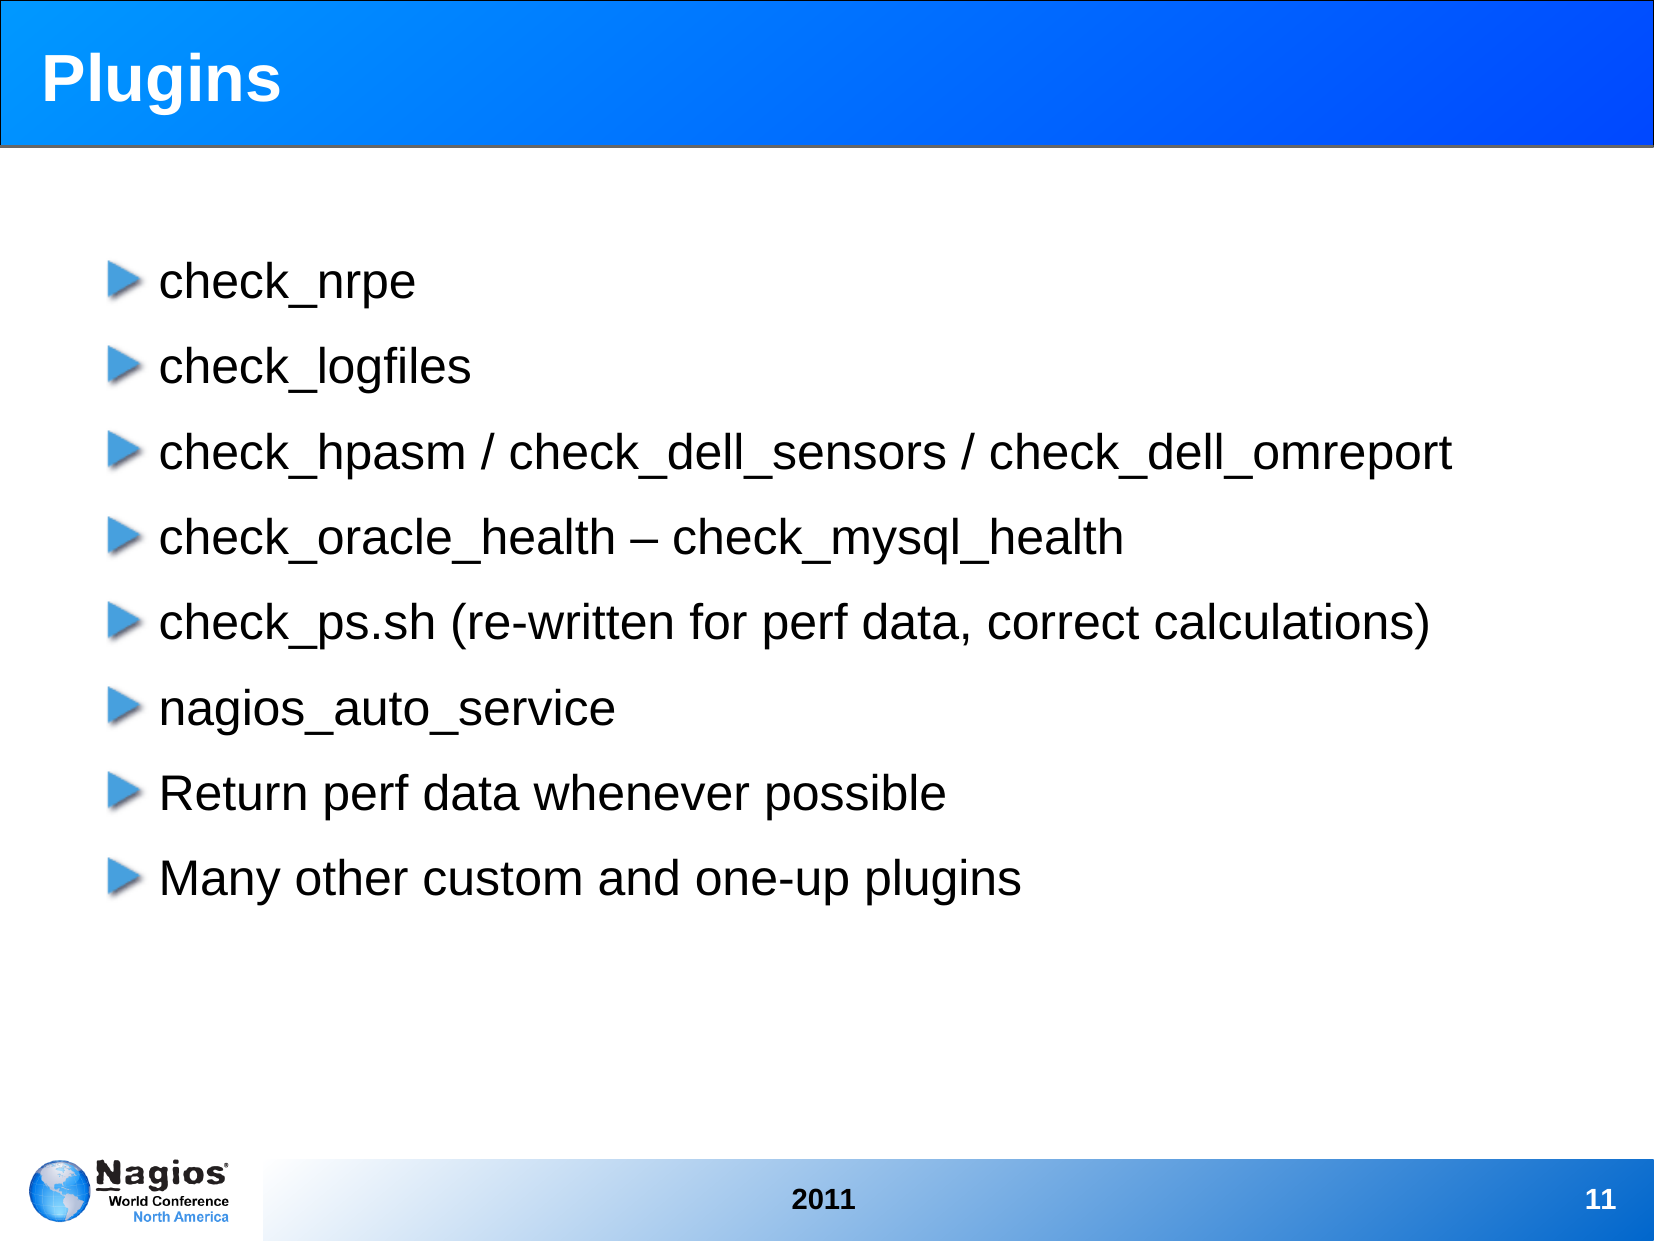

# Plugins
check_nrpe
check_logfiles
check_hpasm / check_dell_sensors / check_dell_omreport
check_oracle_health – check_mysql_health
check_ps.sh (re-written for perf data, correct calculations)
nagios_auto_service
Return perf data whenever possible
Many other custom and one-up plugins
2011
11